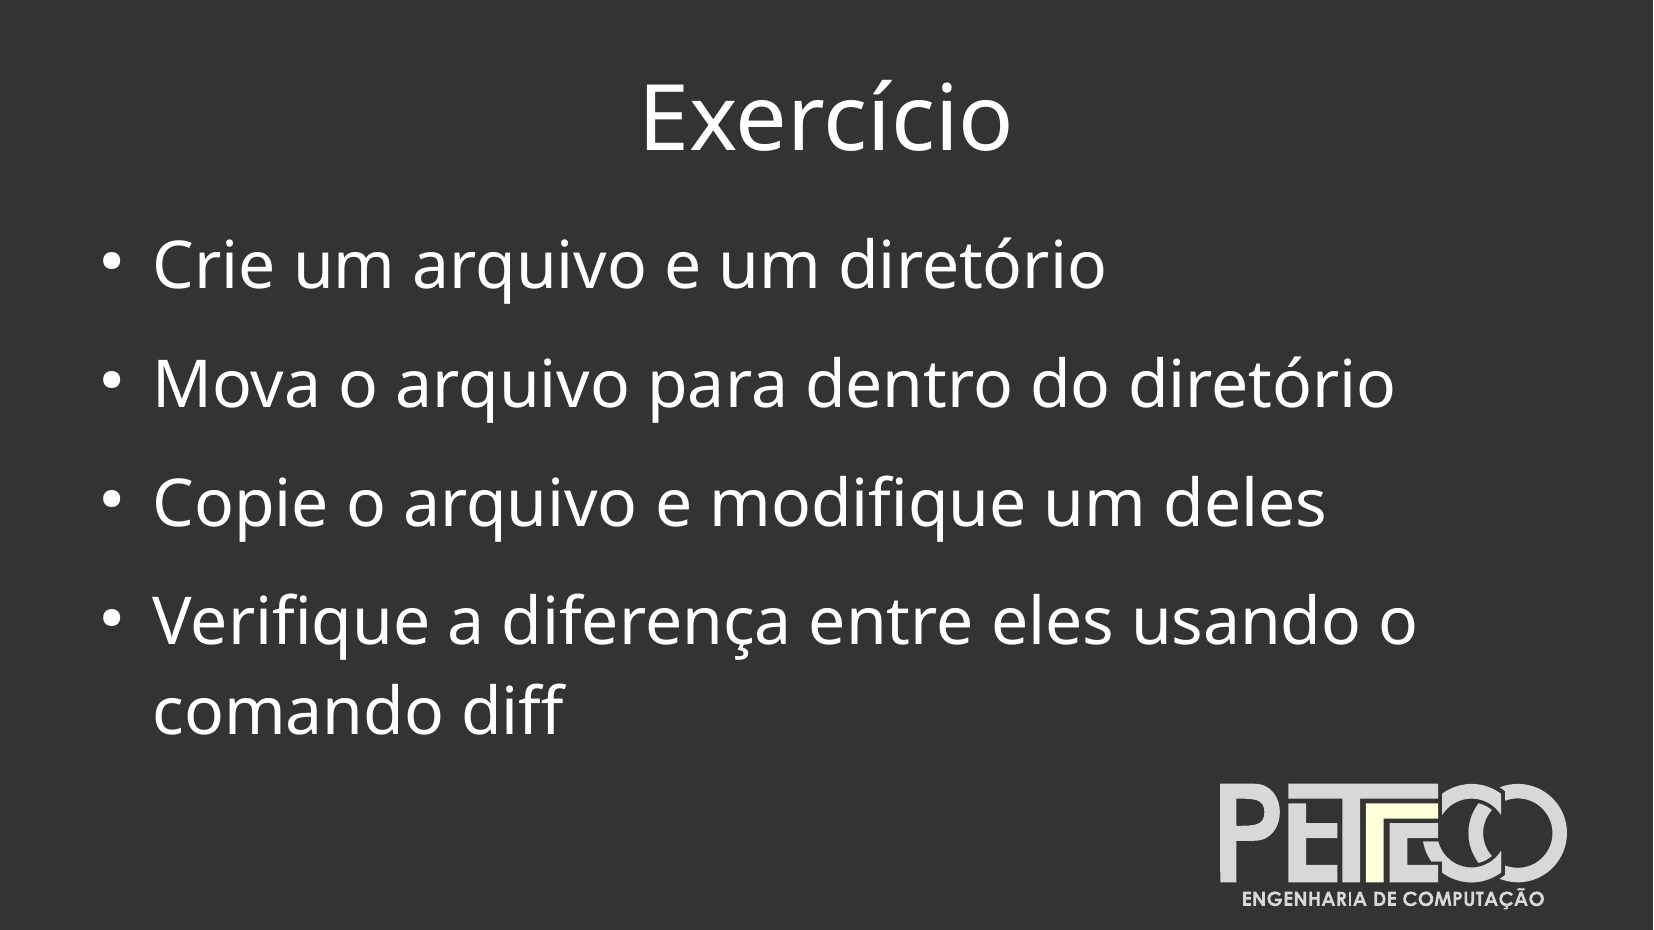

# Exercício
Crie um arquivo e um diretório
Mova o arquivo para dentro do diretório
Copie o arquivo e modifique um deles
Verifique a diferença entre eles usando o comando diff